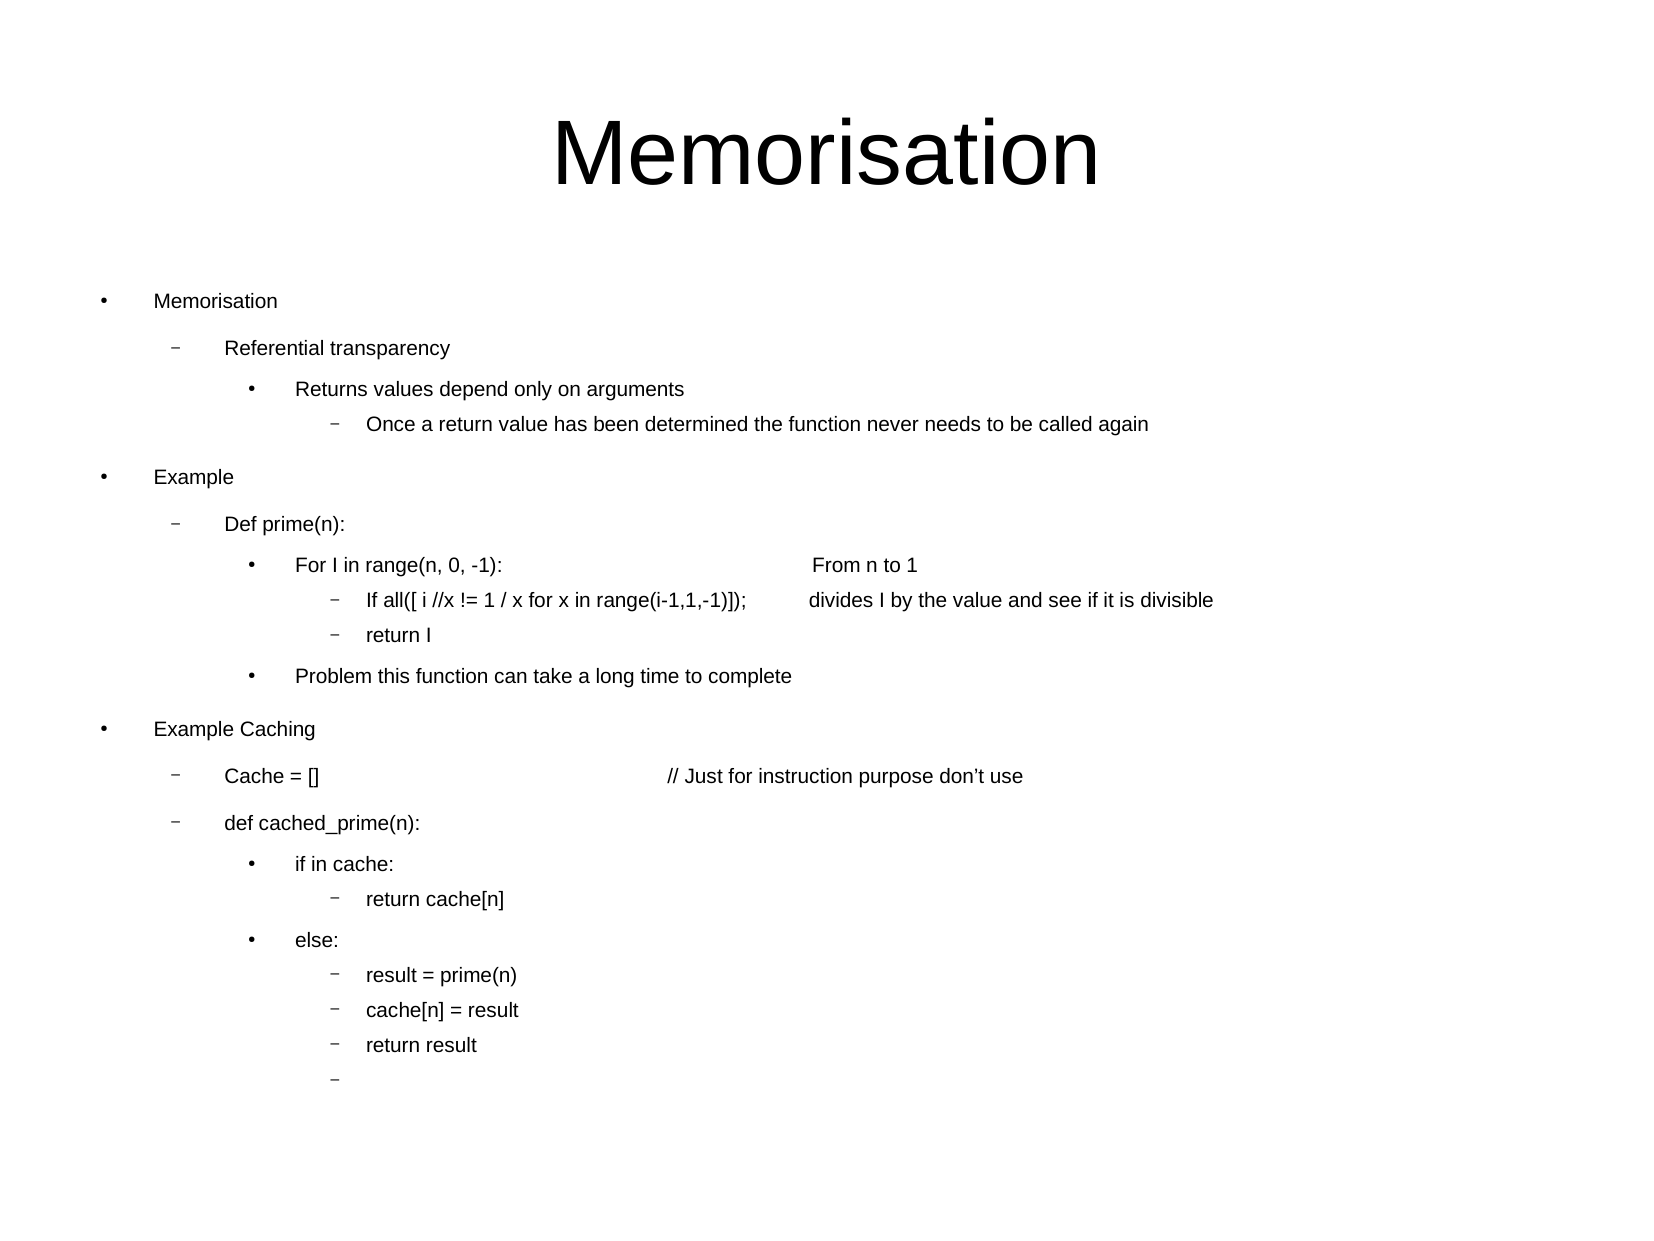

# Memorisation
Memorisation
Referential transparency
Returns values depend only on arguments
Once a return value has been determined the function never needs to be called again
Example
Def prime(n):
For I in range(n, 0, -1):					From n to 1
If all([ i //x != 1 / x for x in range(i-1,1,-1)]);	divides I by the value and see if it is divisible
return I
Problem this function can take a long time to complete
Example Caching
Cache = []					// Just for instruction purpose don’t use
def cached_prime(n):
if in cache:
return cache[n]
else:
result = prime(n)
cache[n] = result
return result